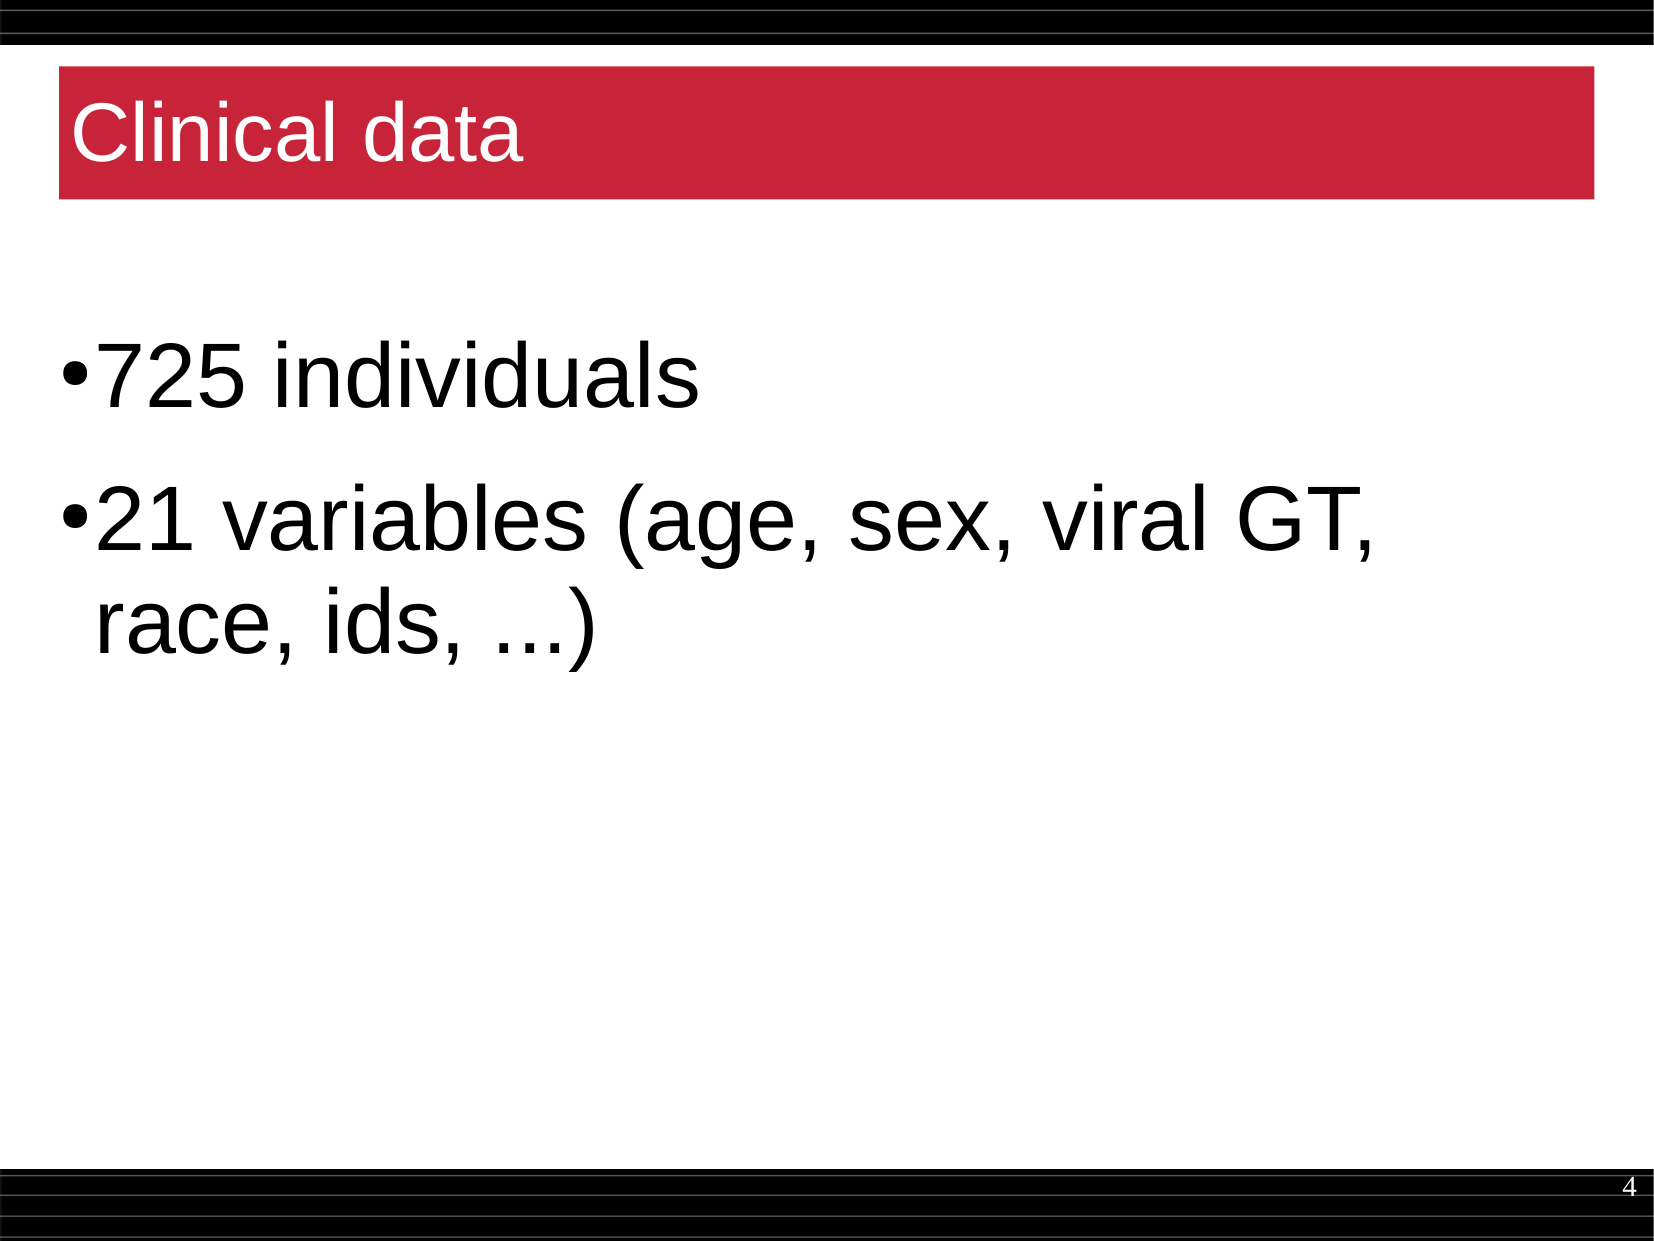

# Clinical data
725 individuals
21 variables (age, sex, viral GT, race, ids, ...)
4